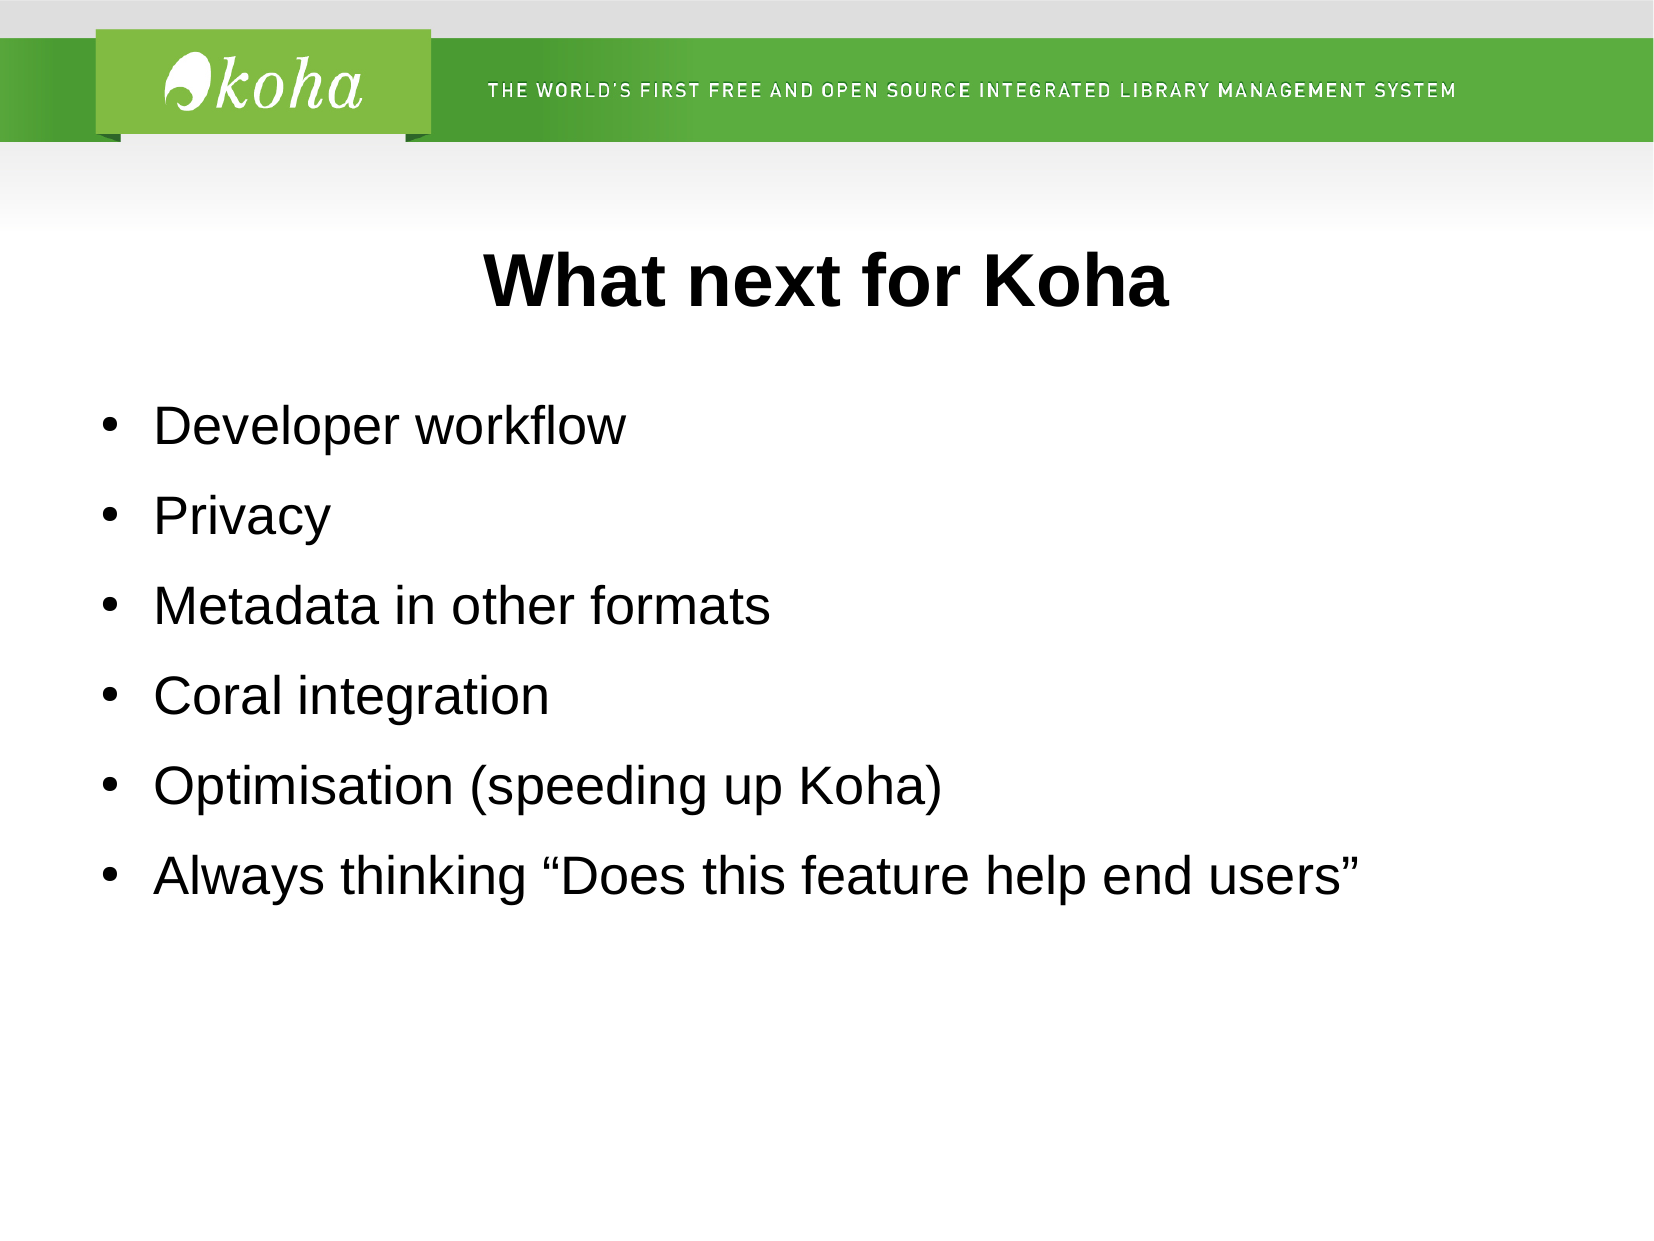

# What next for Koha
Developer workflow
Privacy
Metadata in other formats
Coral integration
Optimisation (speeding up Koha)
Always thinking “Does this feature help end users”